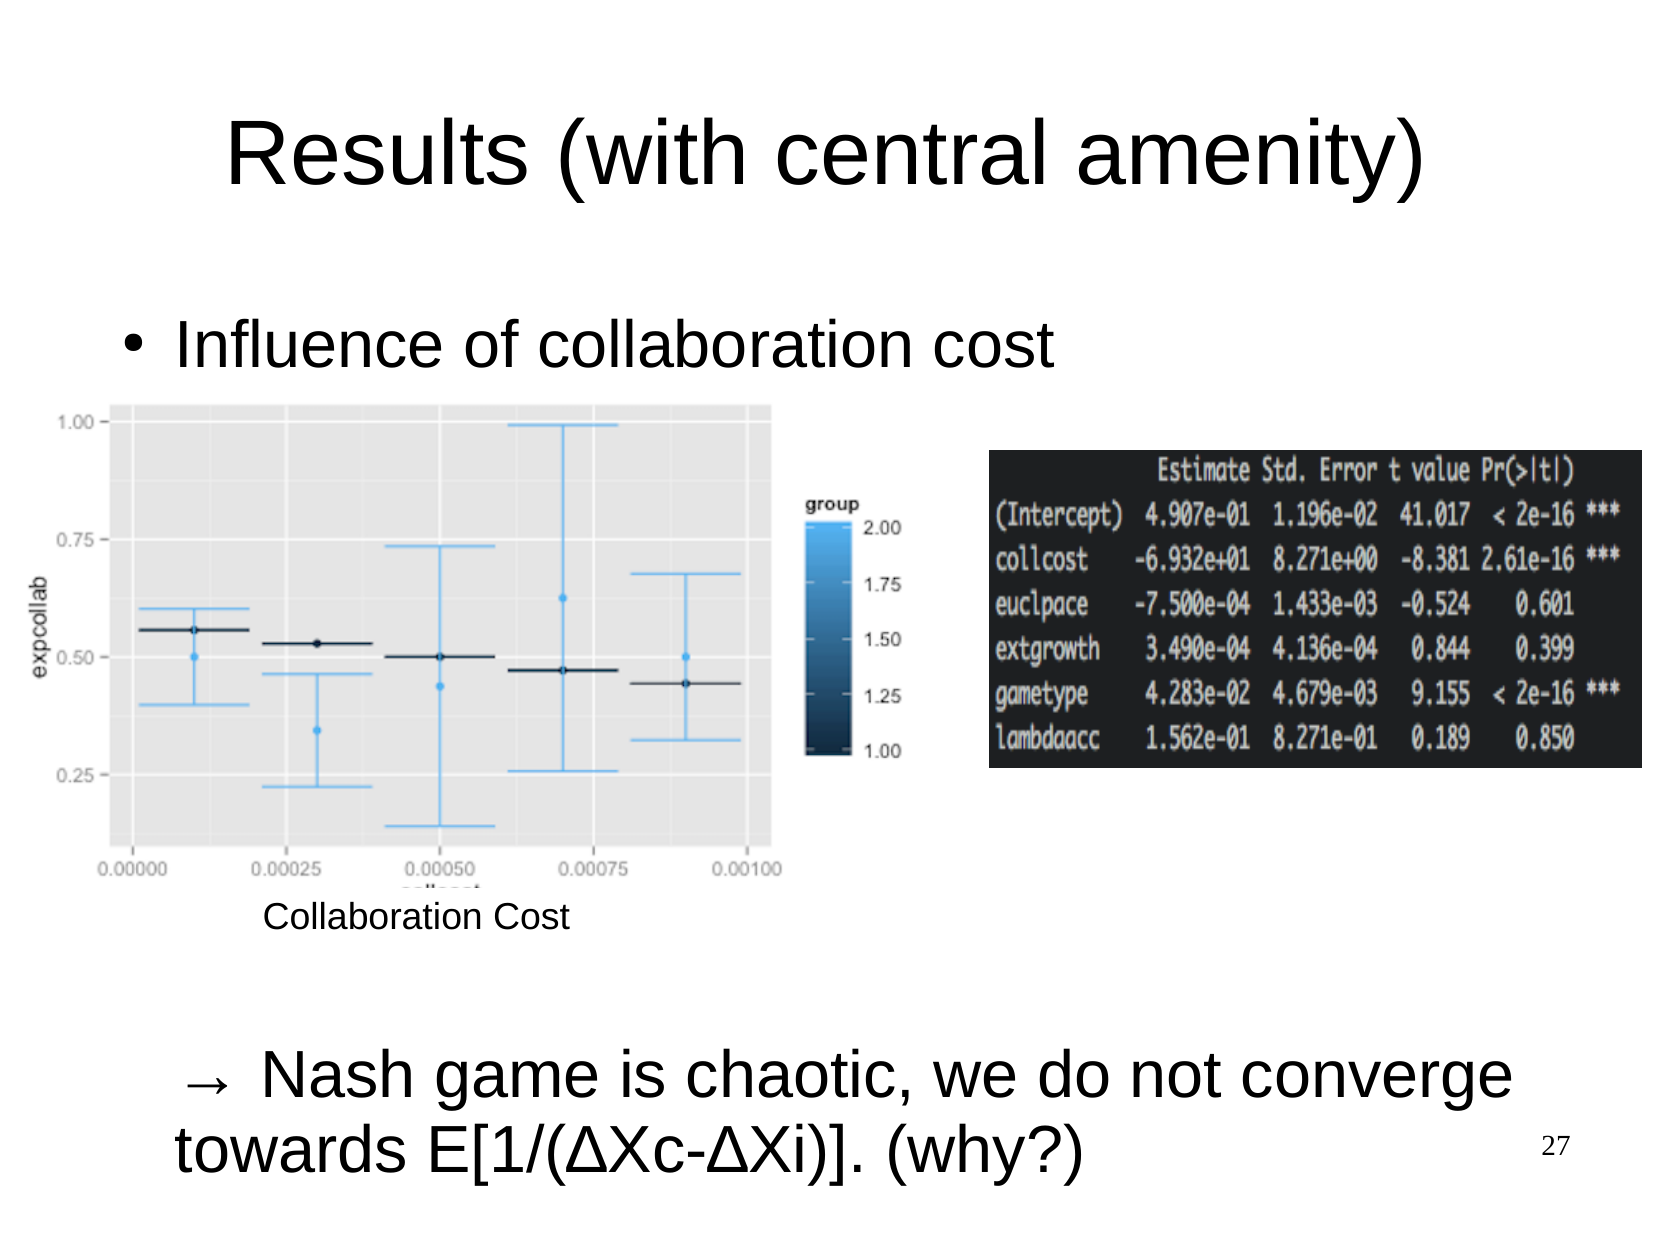

# Results (with central amenity)
Influence of collaboration cost
→ Nash game is chaotic, we do not converge towards E[1/(∆Xc-∆Xi)]. (why?)
Collaboration Cost
27